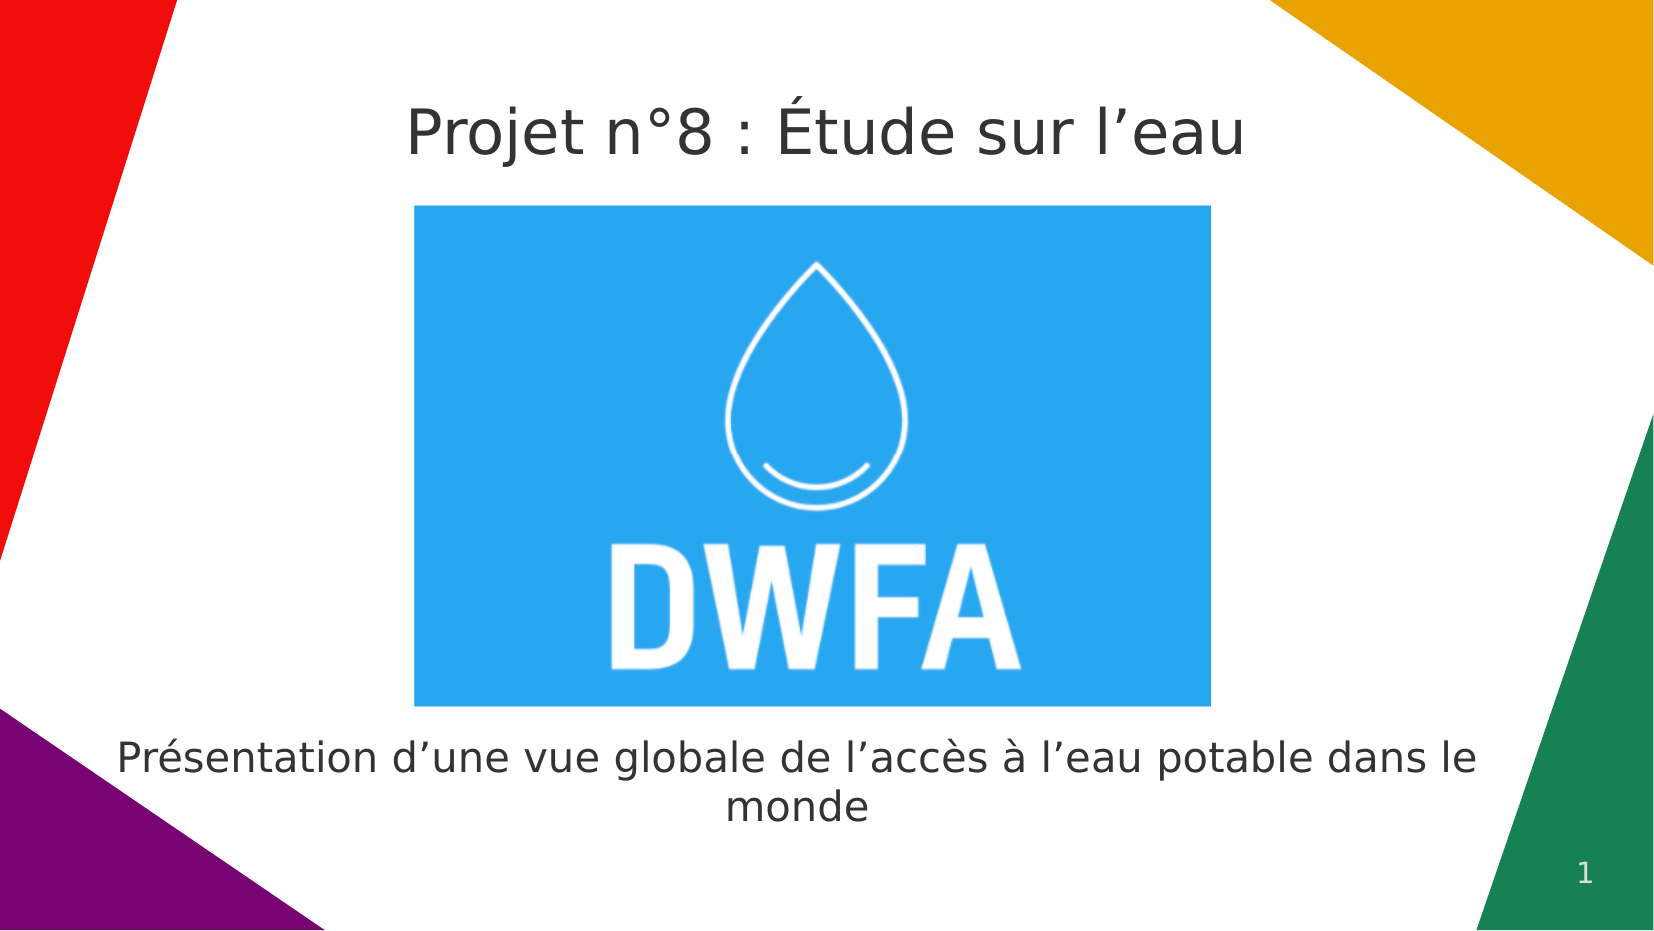

# Projet n°8 : Étude sur l’eau
Présentation d’une vue globale de l’accès à l’eau potable dans le monde
1